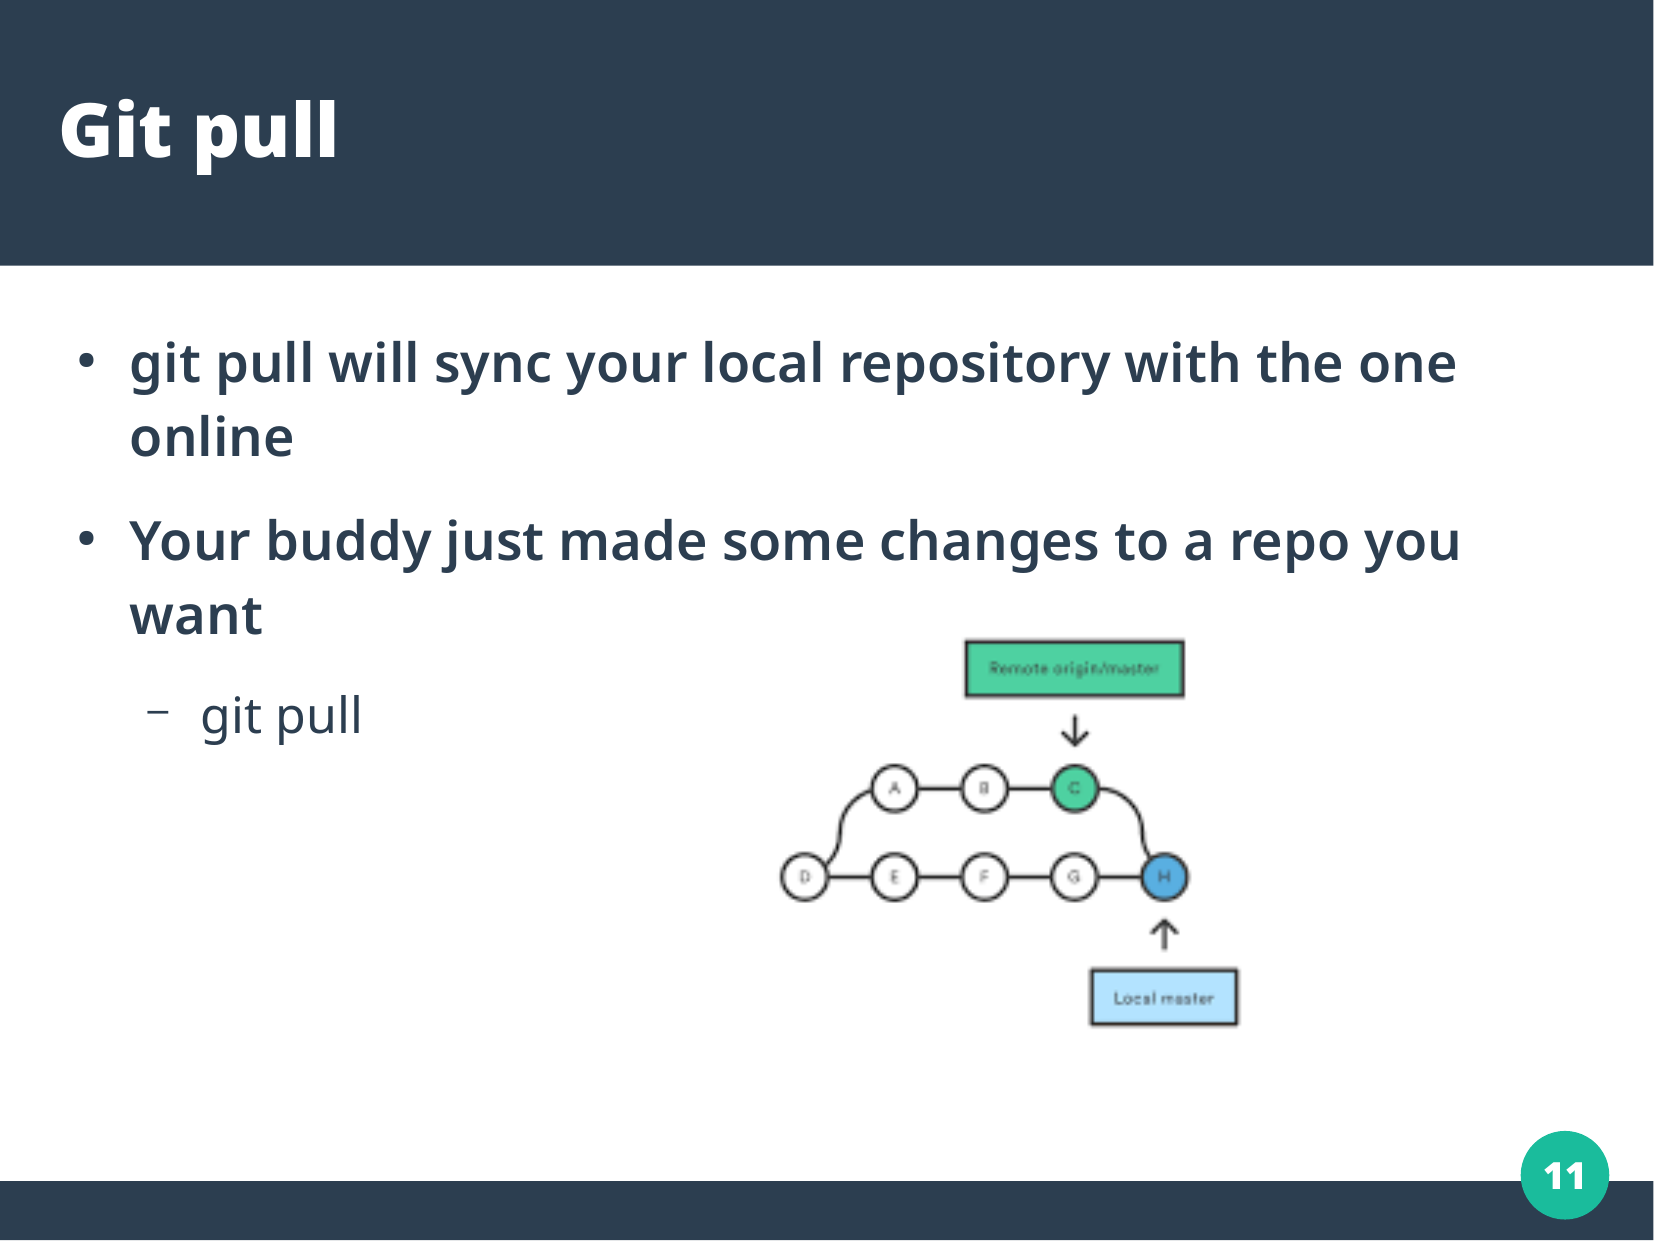

# Git pull
git pull will sync your local repository with the one online
Your buddy just made some changes to a repo you want
git pull
11